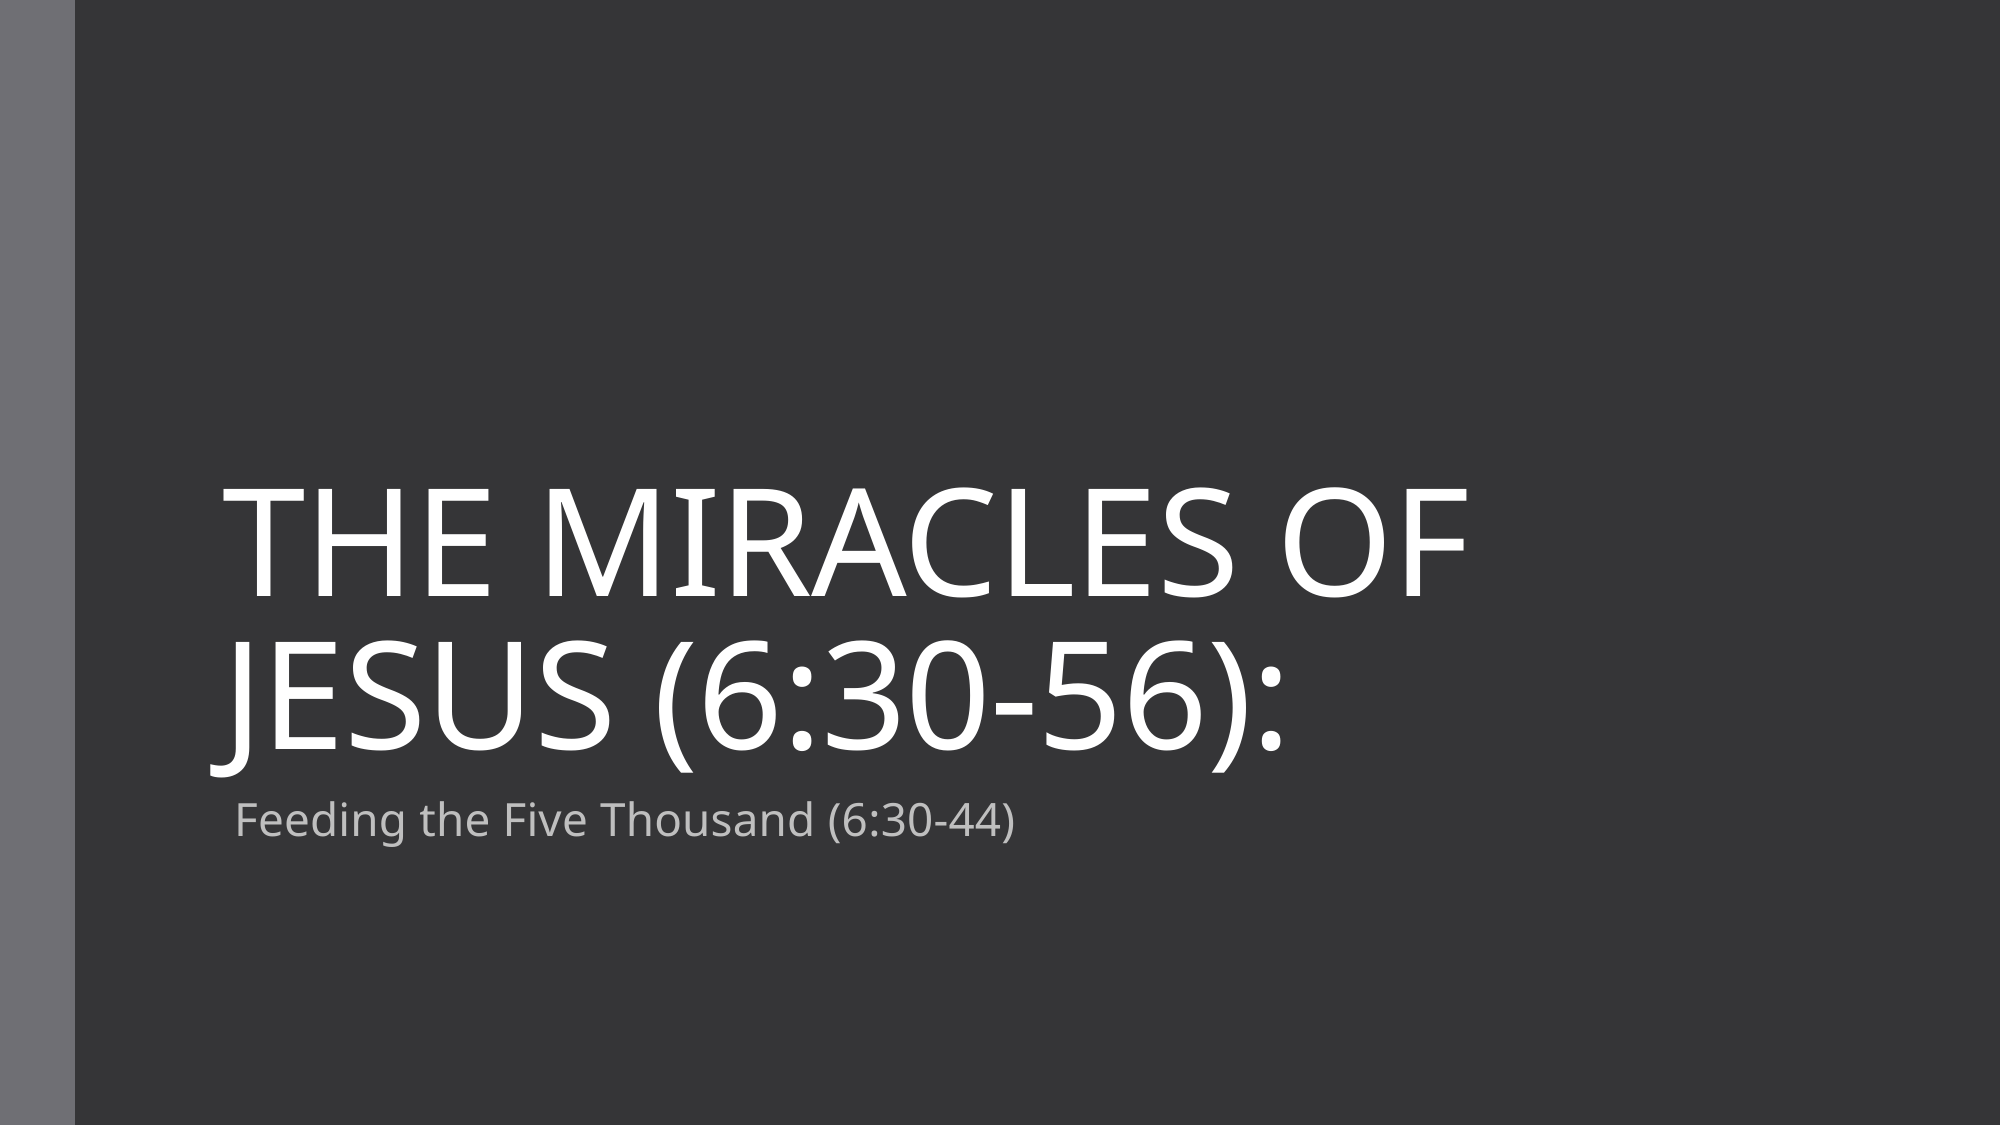

# THE MIRACLES OF JESUS (6:30-56):
 Feeding the Five Thousand (6:30-44)